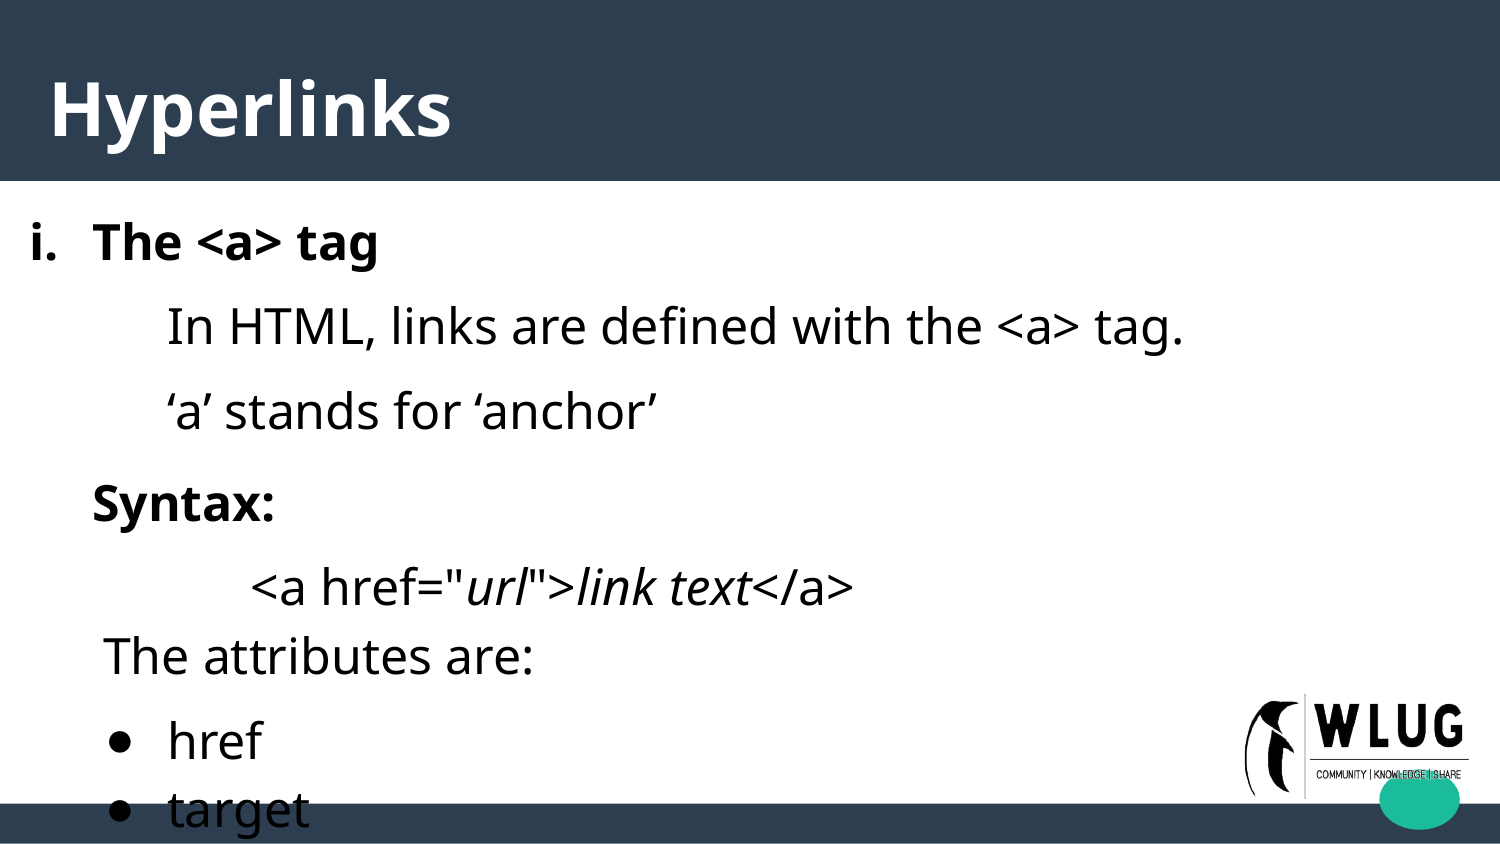

Hyperlinks
The <a> tag
In HTML, links are defined with the <a> tag.
‘a’ stands for ‘anchor’
Syntax:
					<a href="url">link text</a>
			The attributes are:
href
target